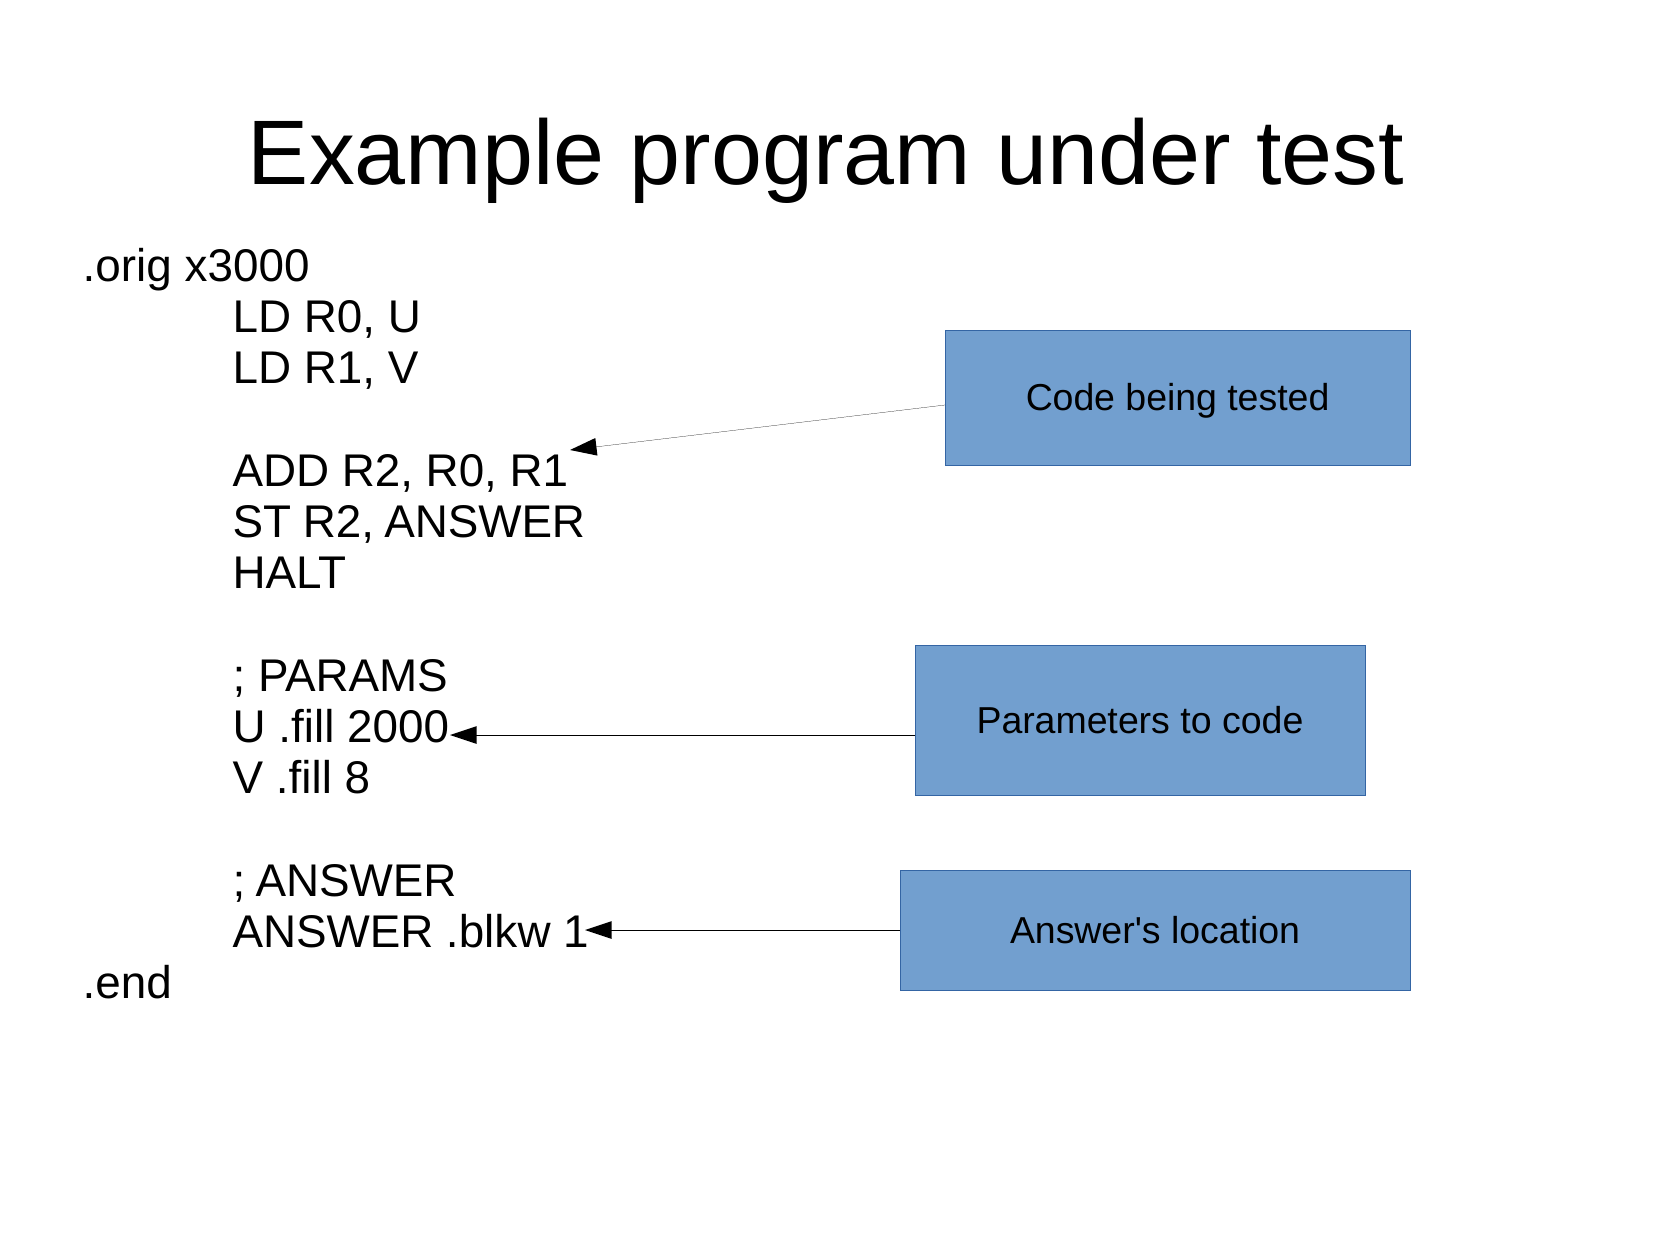

# Example program under test
.orig x3000
		LD R0, U
		LD R1, V
		ADD R2, R0, R1
		ST R2, ANSWER
		HALT
		; PARAMS
		U .fill 2000
		V .fill 8
		; ANSWER
		ANSWER .blkw 1
.end
Code being tested
Parameters to code
Answer's location